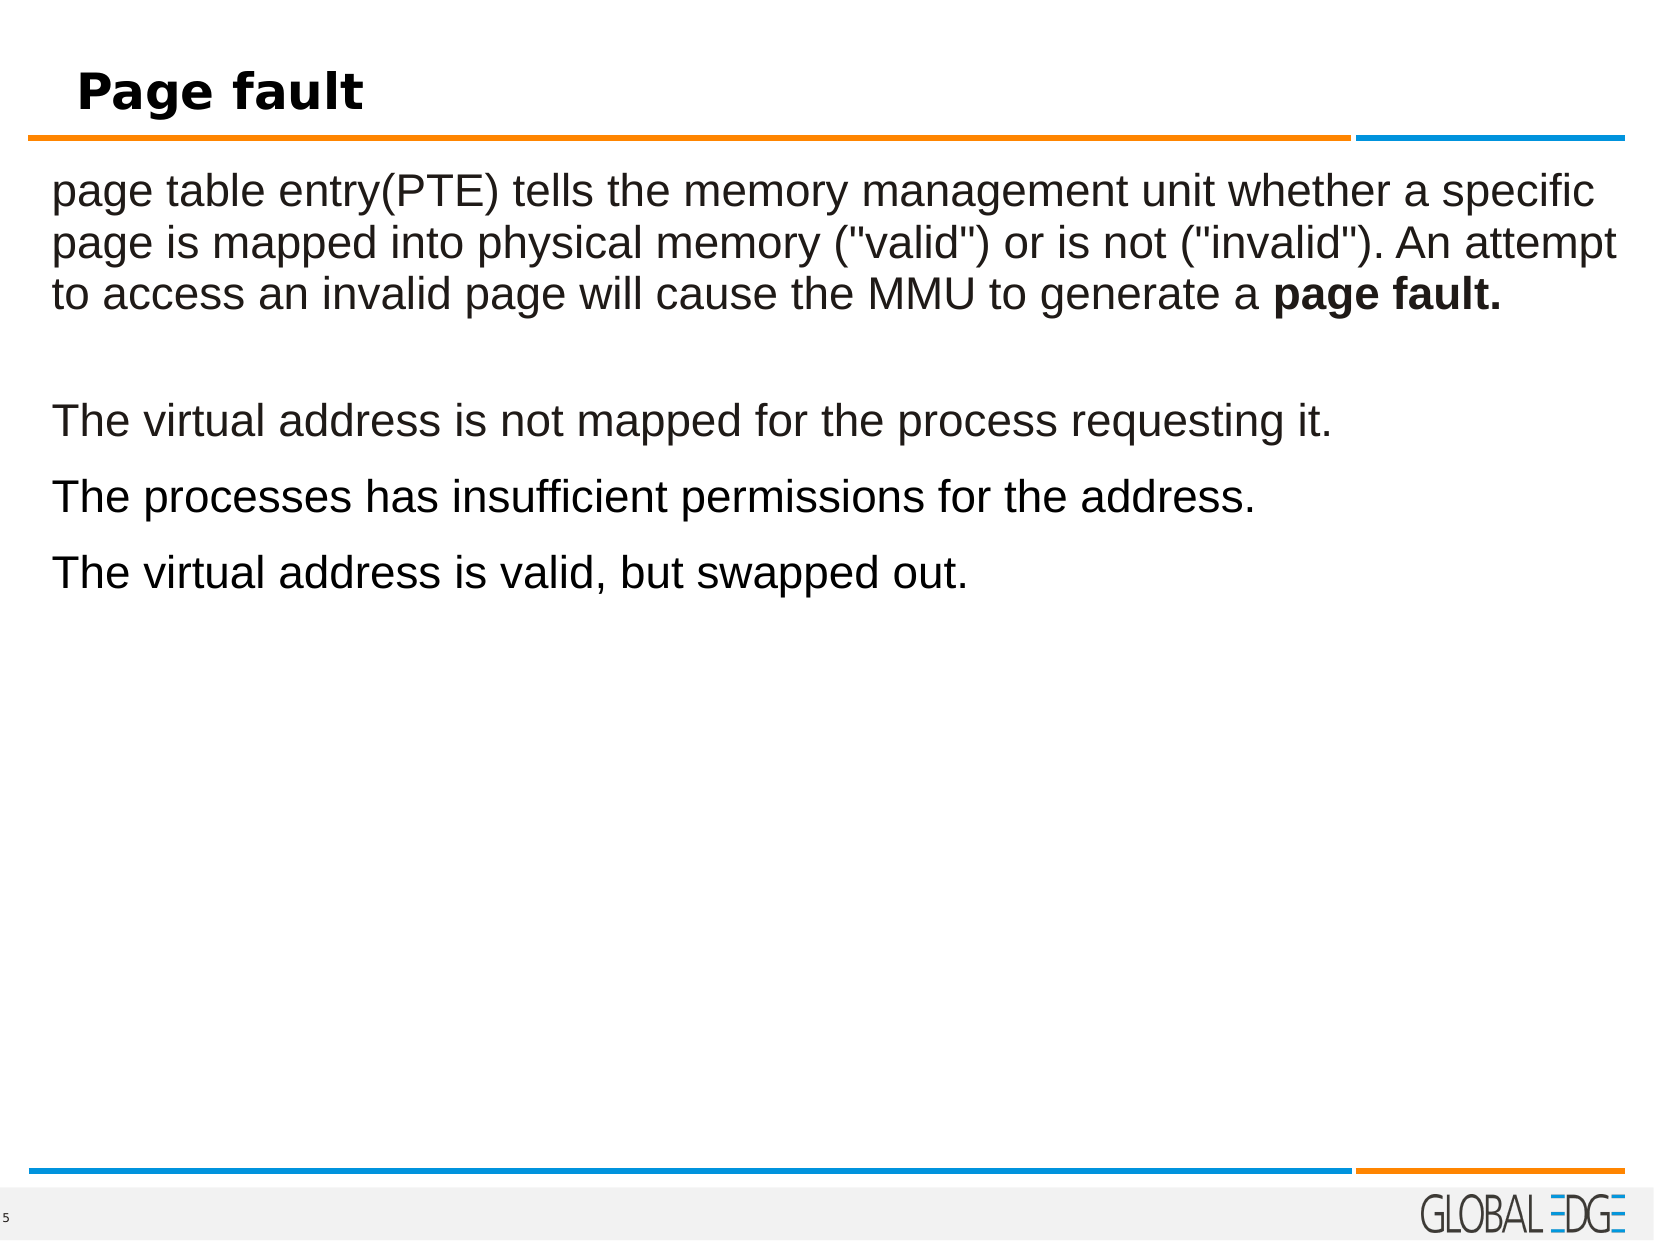

Page fault
page table entry(PTE) tells the memory management unit whether a specific
page is mapped into physical memory ("valid") or is not ("invalid"). An attempt
to access an invalid page will cause the MMU to generate a page fault.
The virtual address is not mapped for the process requesting it.
The processes has insufficient permissions for the address.
The virtual address is valid, but swapped out.
5